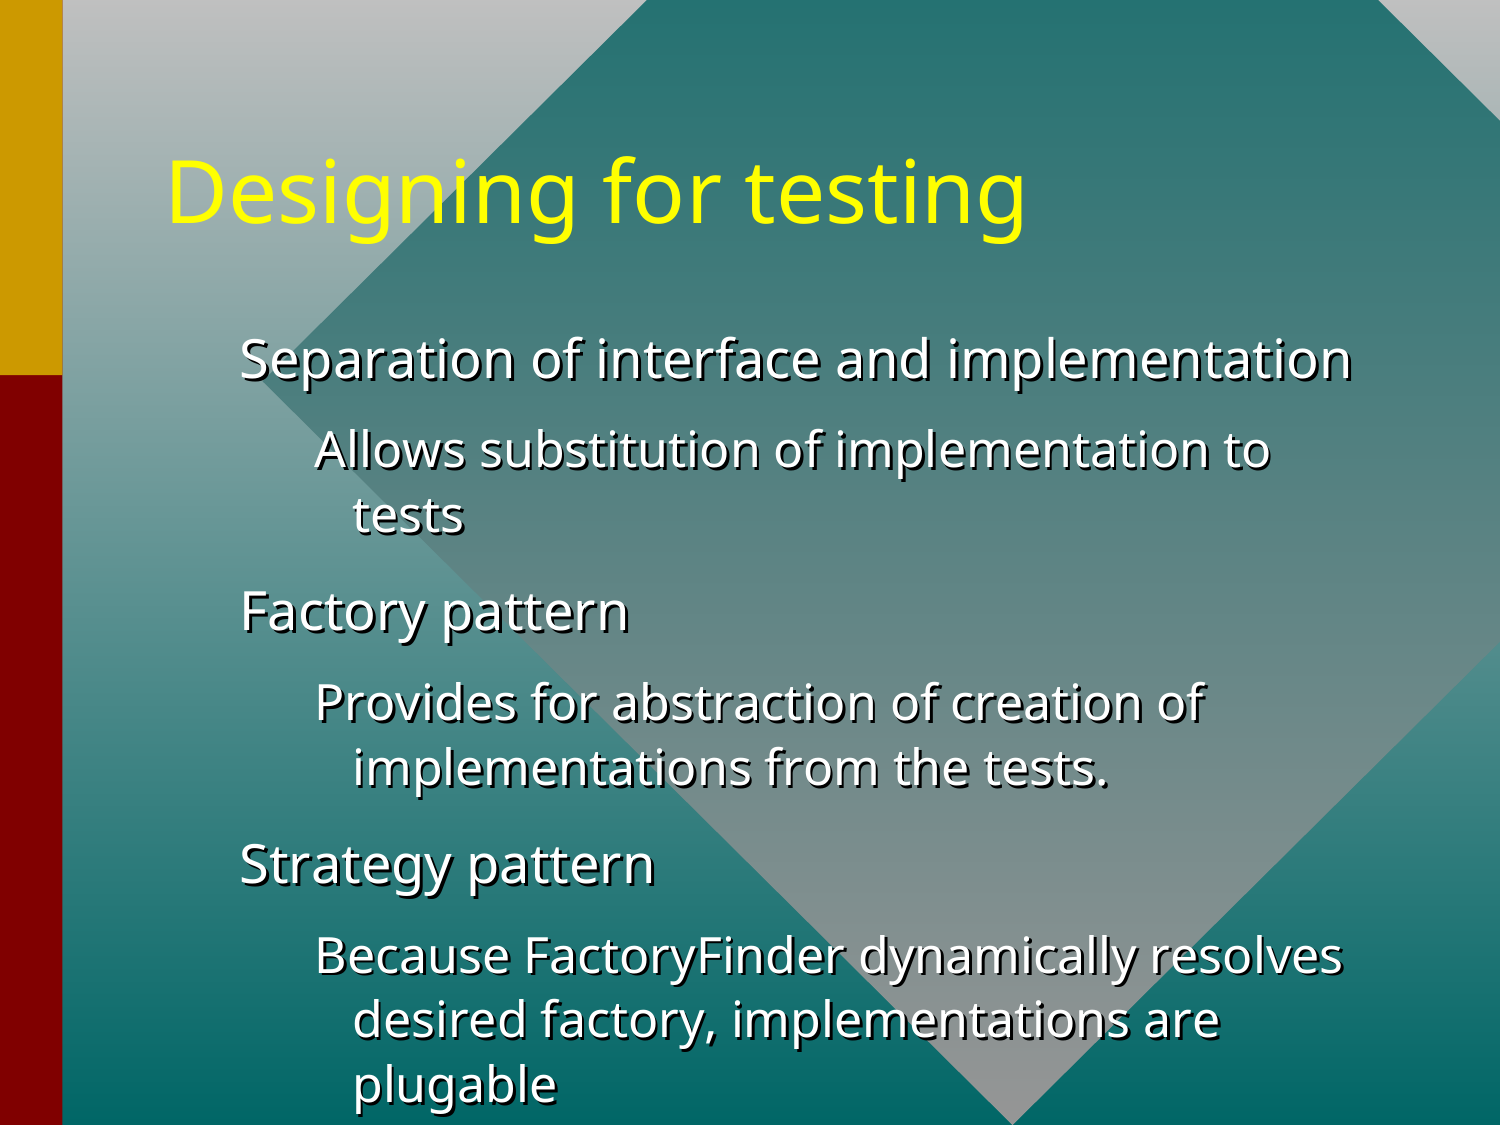

# Designing for testing
Separation of interface and implementation
Allows substitution of implementation to tests
Factory pattern
Provides for abstraction of creation of implementations from the tests.
Strategy pattern
Because FactoryFinder dynamically resolves desired factory, implementations are plugable